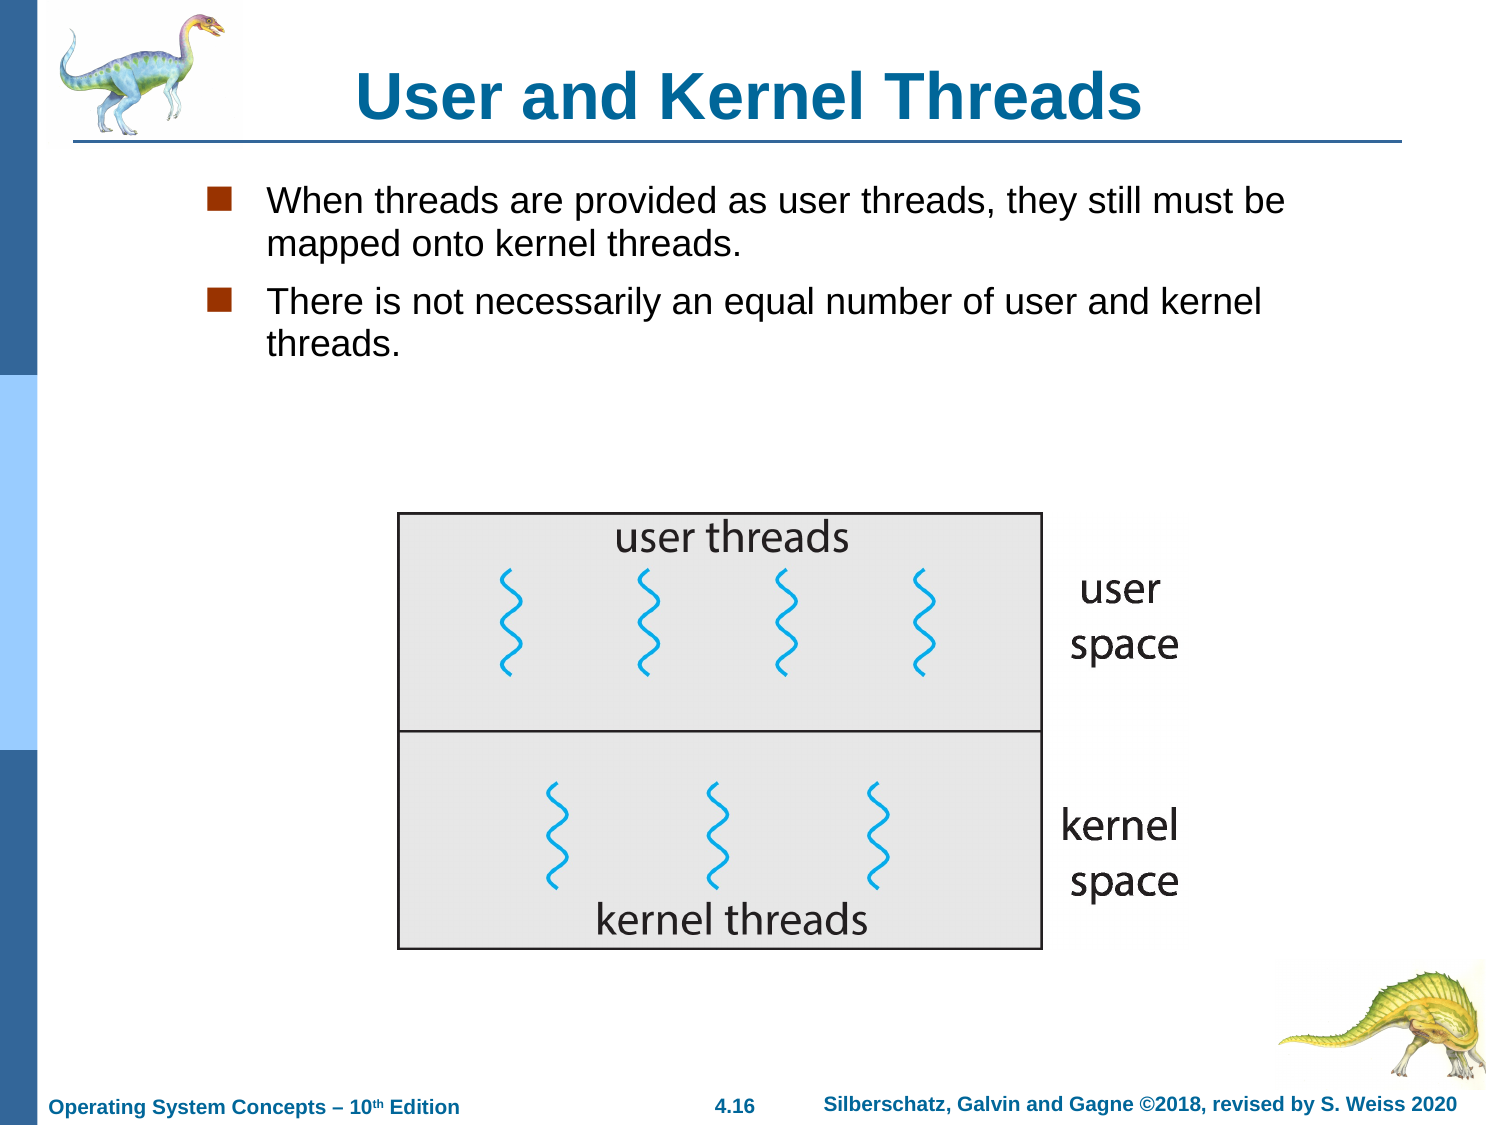

# User and Kernel Threads
When threads are provided as user threads, they still must be mapped onto kernel threads.
There is not necessarily an equal number of user and kernel threads.